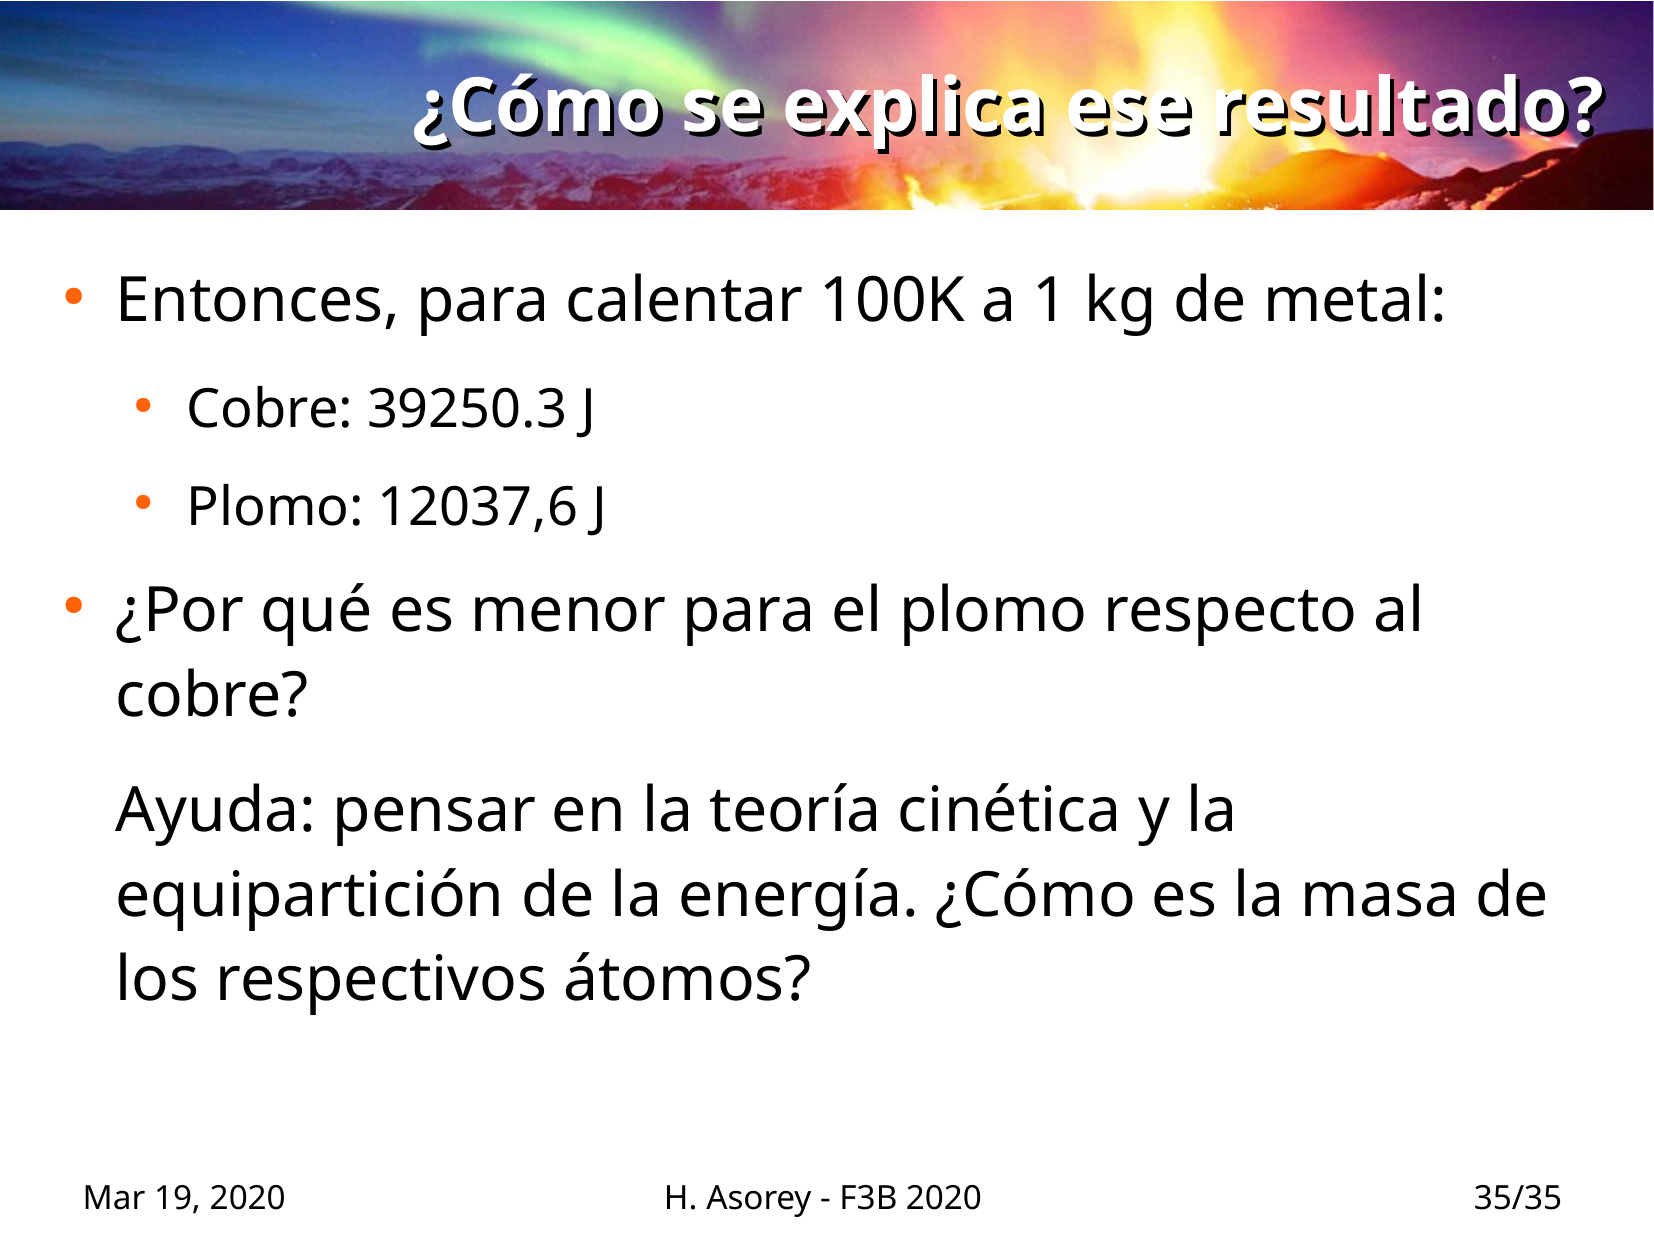

# ¿Cómo se explica ese resultado?
Entonces, para calentar 100K a 1 kg de metal:
Cobre: 39250.3 J
Plomo: 12037,6 J
¿Por qué es menor para el plomo respecto al cobre?
Ayuda: pensar en la teoría cinética y la equipartición de la energía. ¿Cómo es la masa de los respectivos átomos?
Mar 19, 2020
H. Asorey - F3B 2020
35